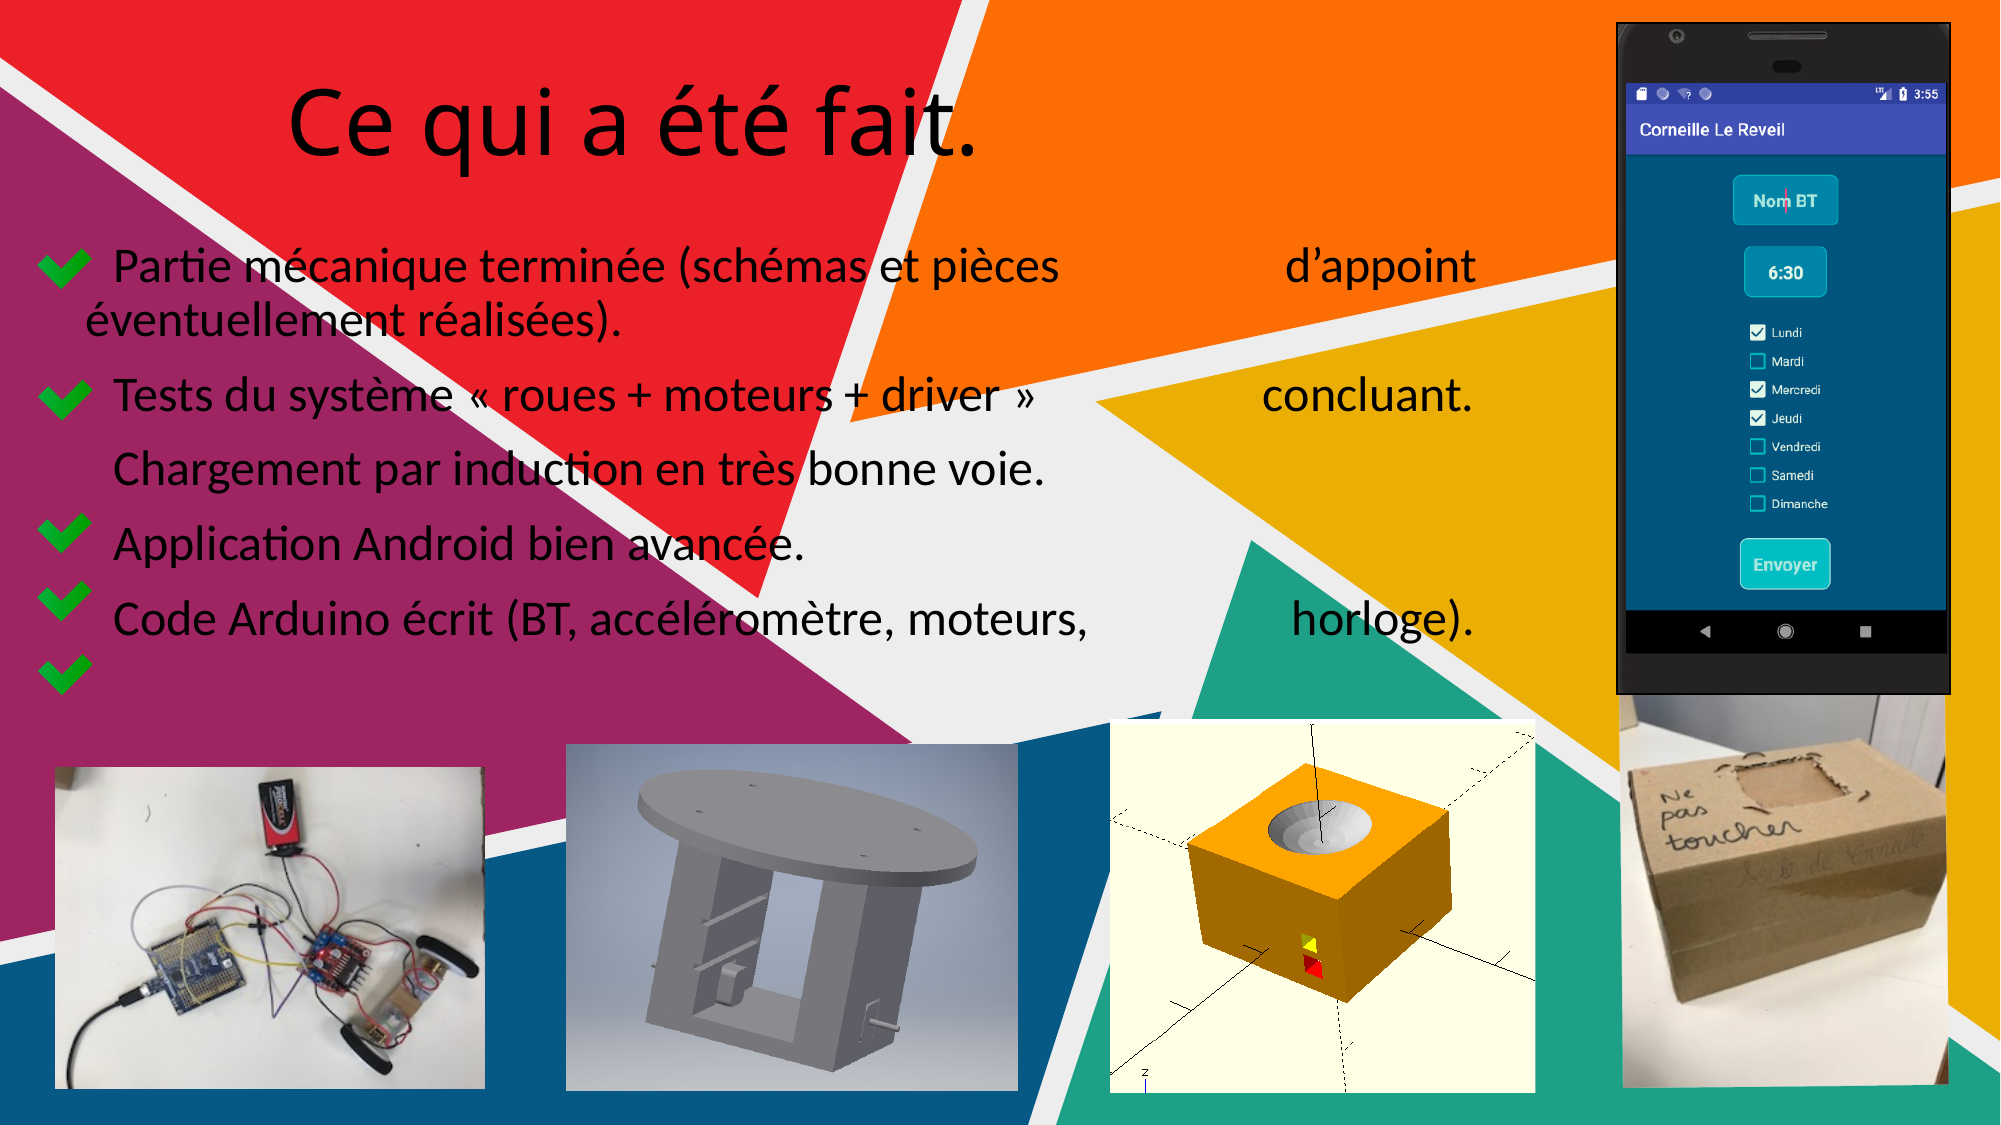

# Ce qui a été fait.
 Partie mécanique terminée (schémas et pièces d’appoint éventuellement réalisées).
 Tests du système « roues + moteurs + driver » concluant.
 Chargement par induction en très bonne voie.
 Application Android bien avancée.
 Code Arduino écrit (BT, accéléromètre, moteurs, horloge).